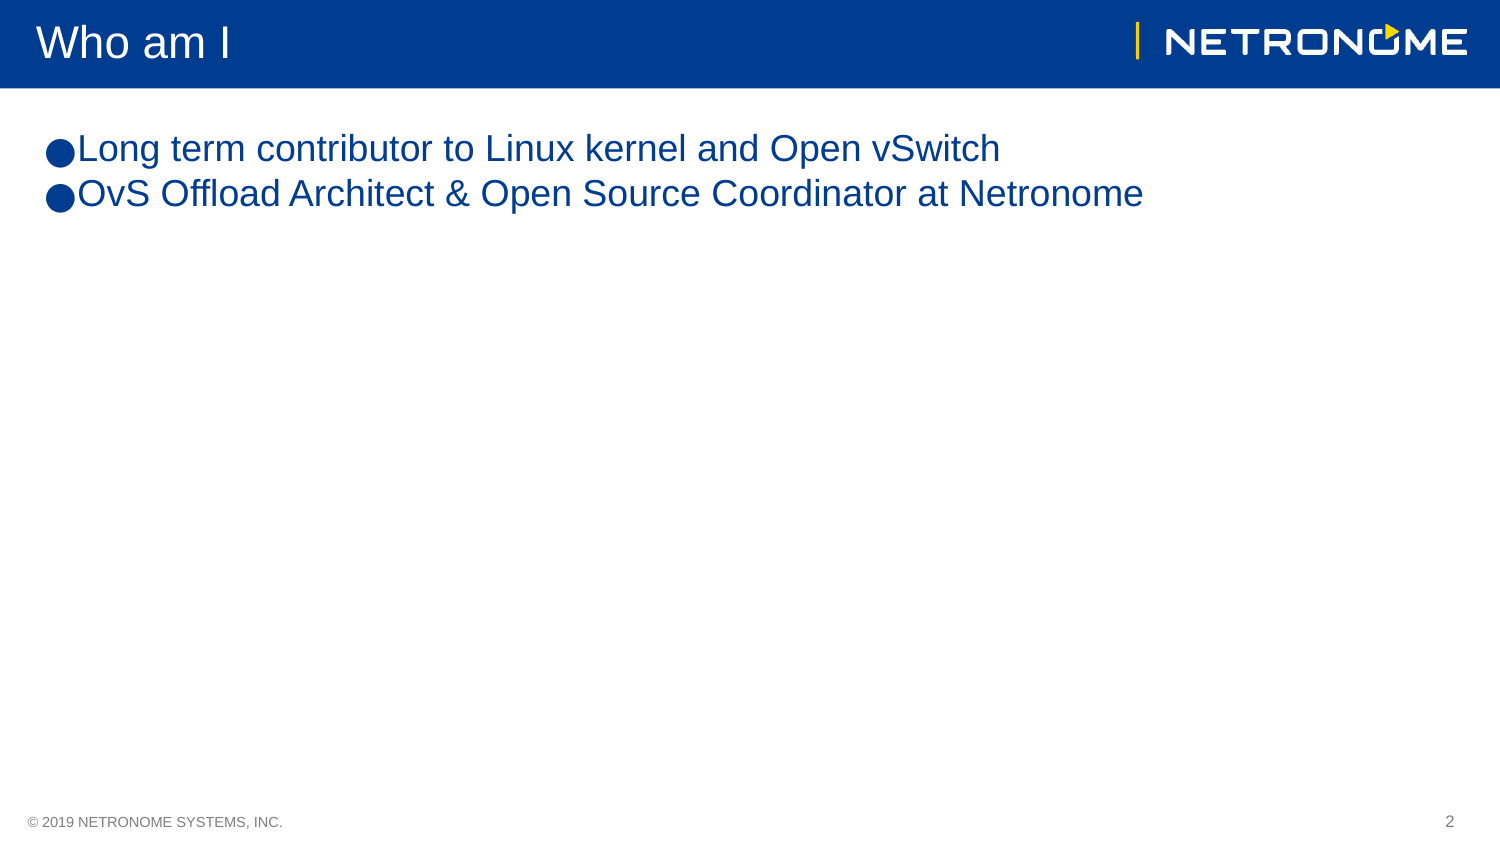

# Who am I
Long term contributor to Linux kernel and Open vSwitch
OvS Offload Architect & Open Source Coordinator at Netronome